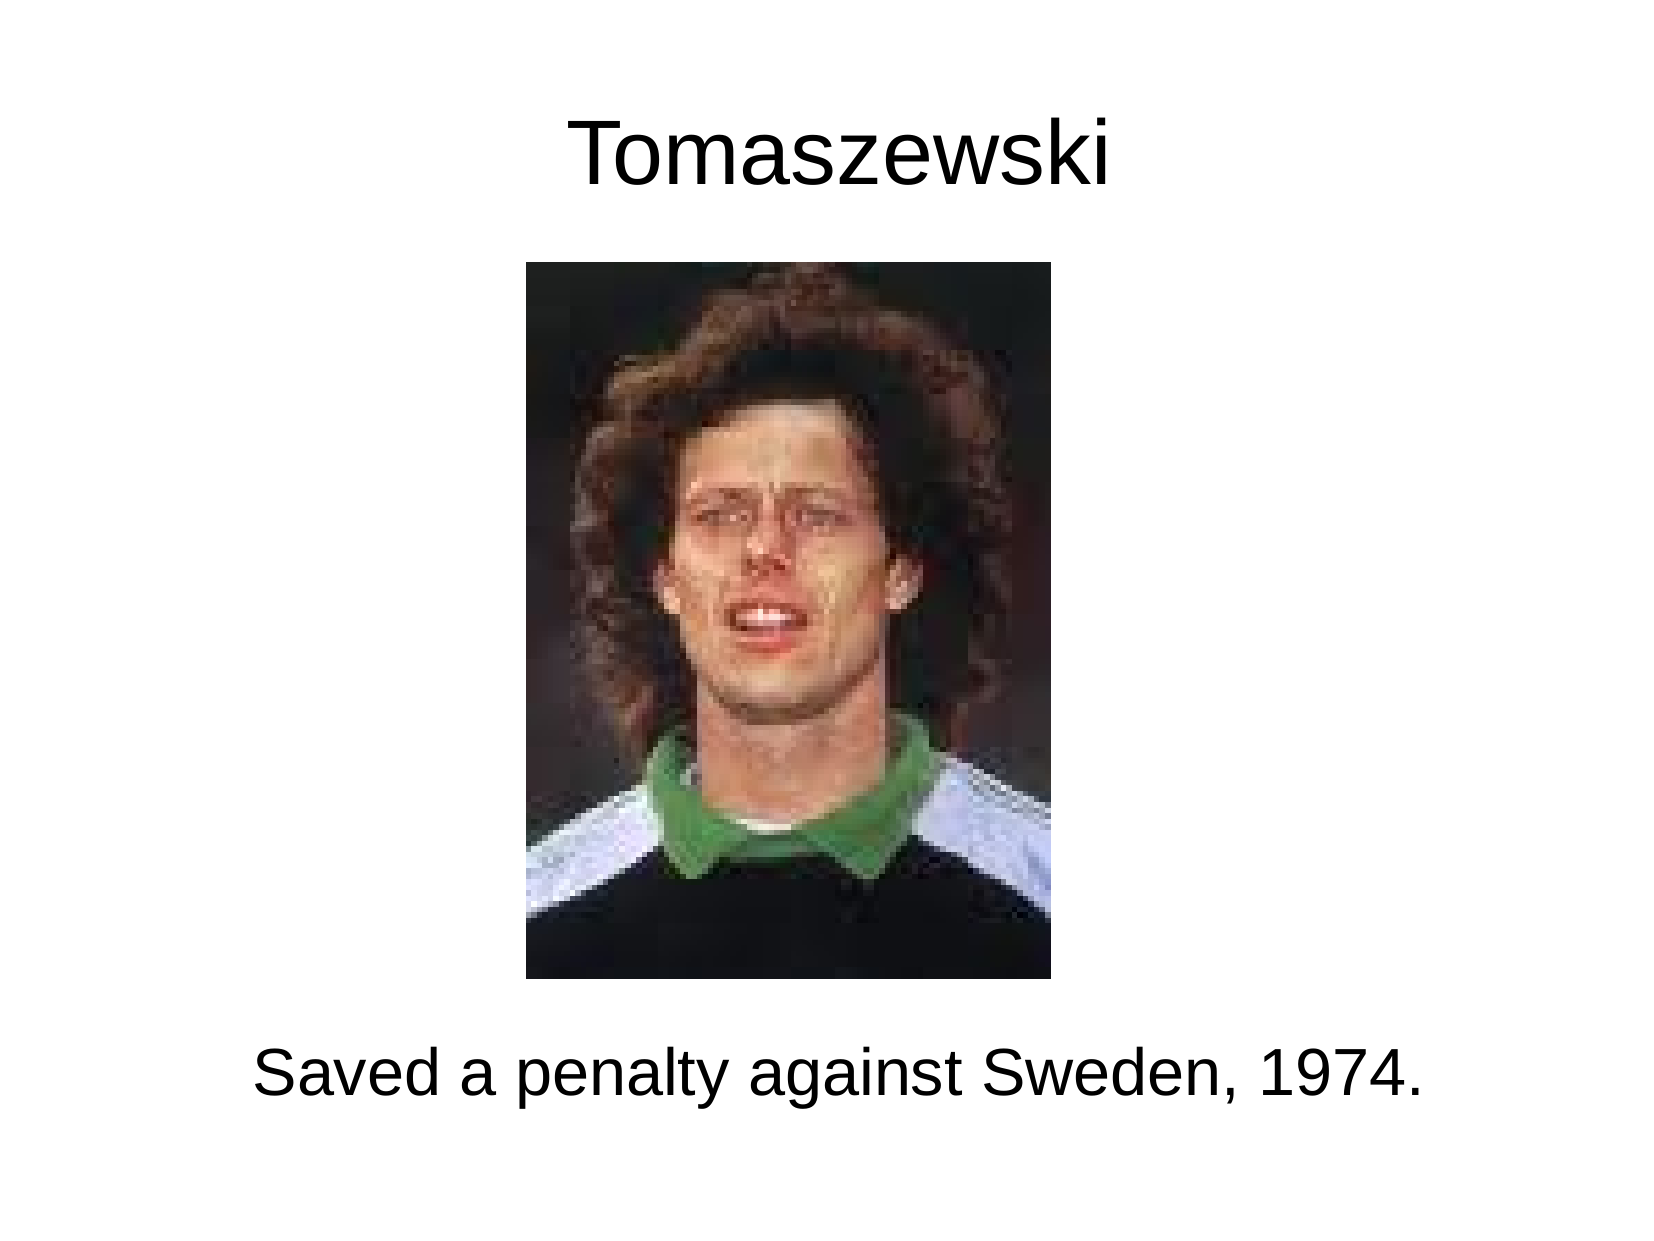

# Tomaszewski
Saved a penalty against Sweden, 1974.